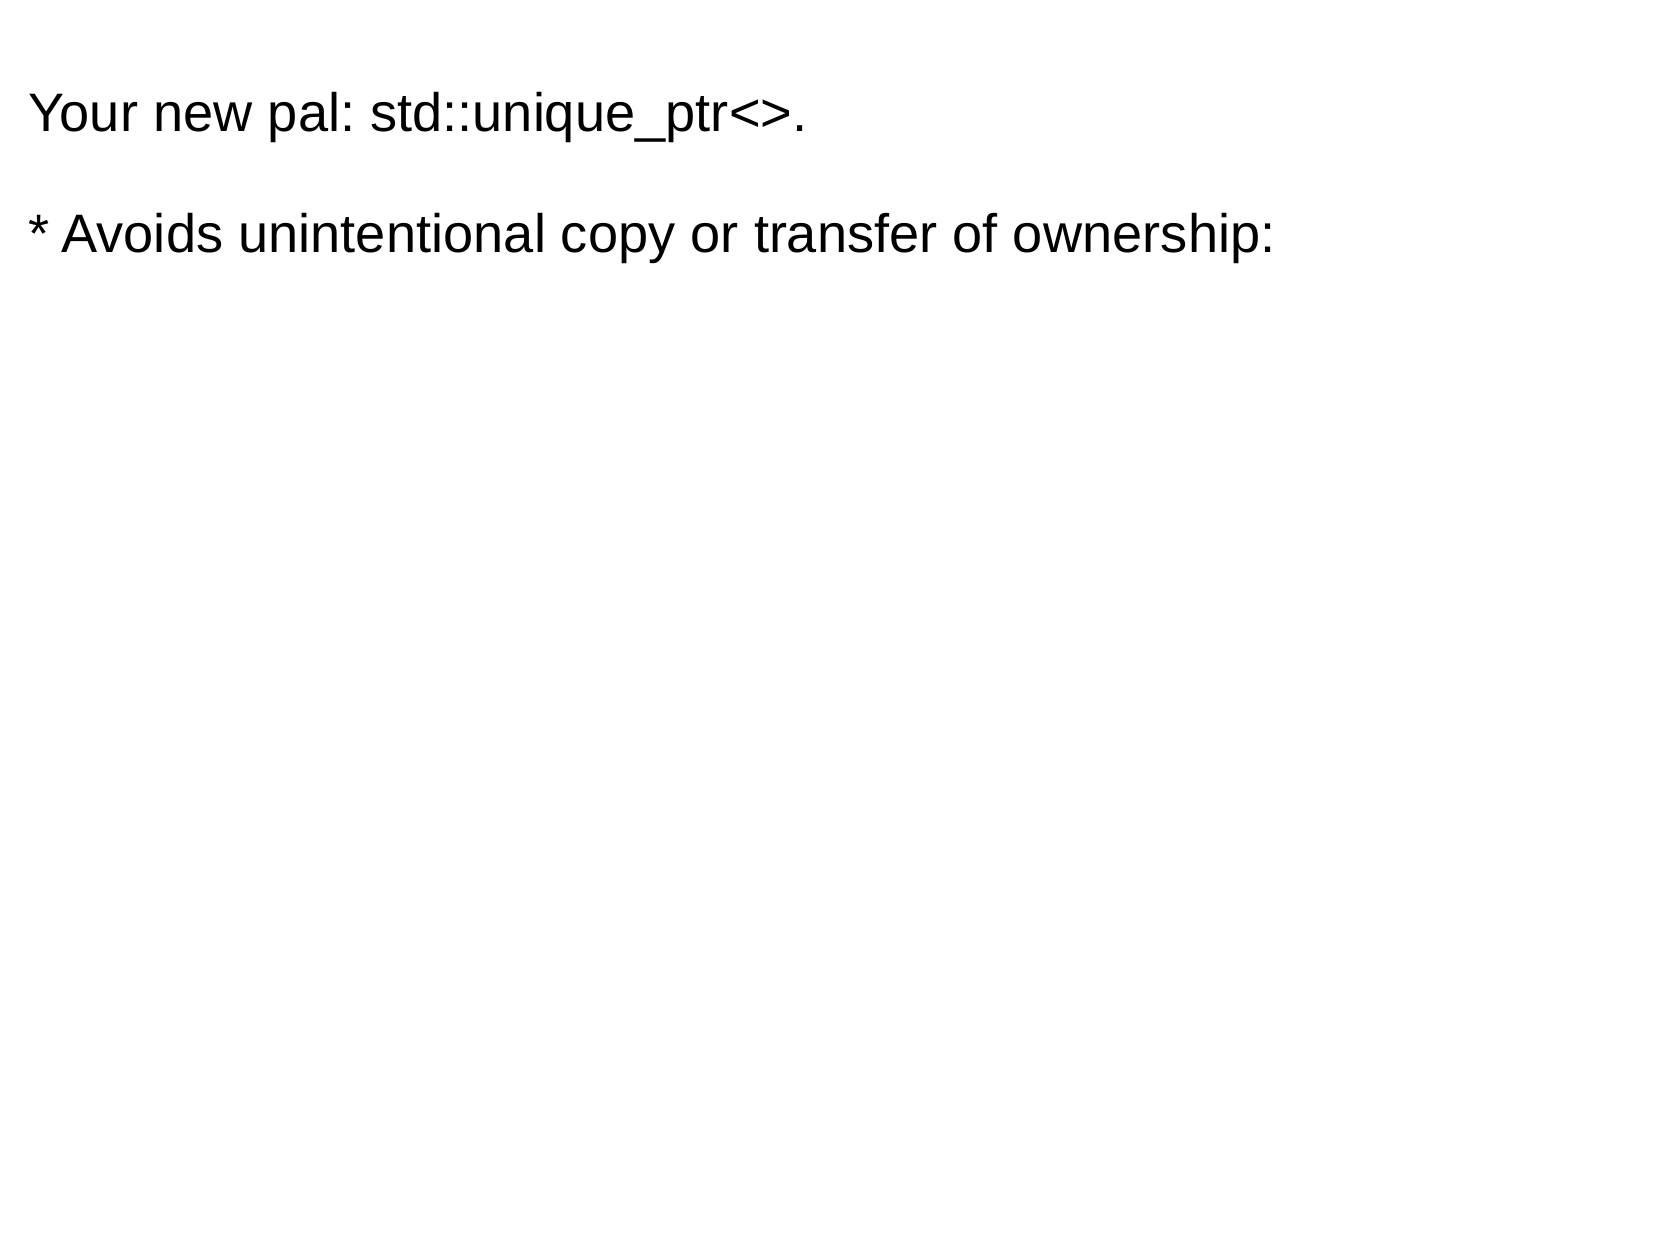

Your new pal: std::unique_ptr<>.
* Avoids unintentional copy or transfer of ownership: